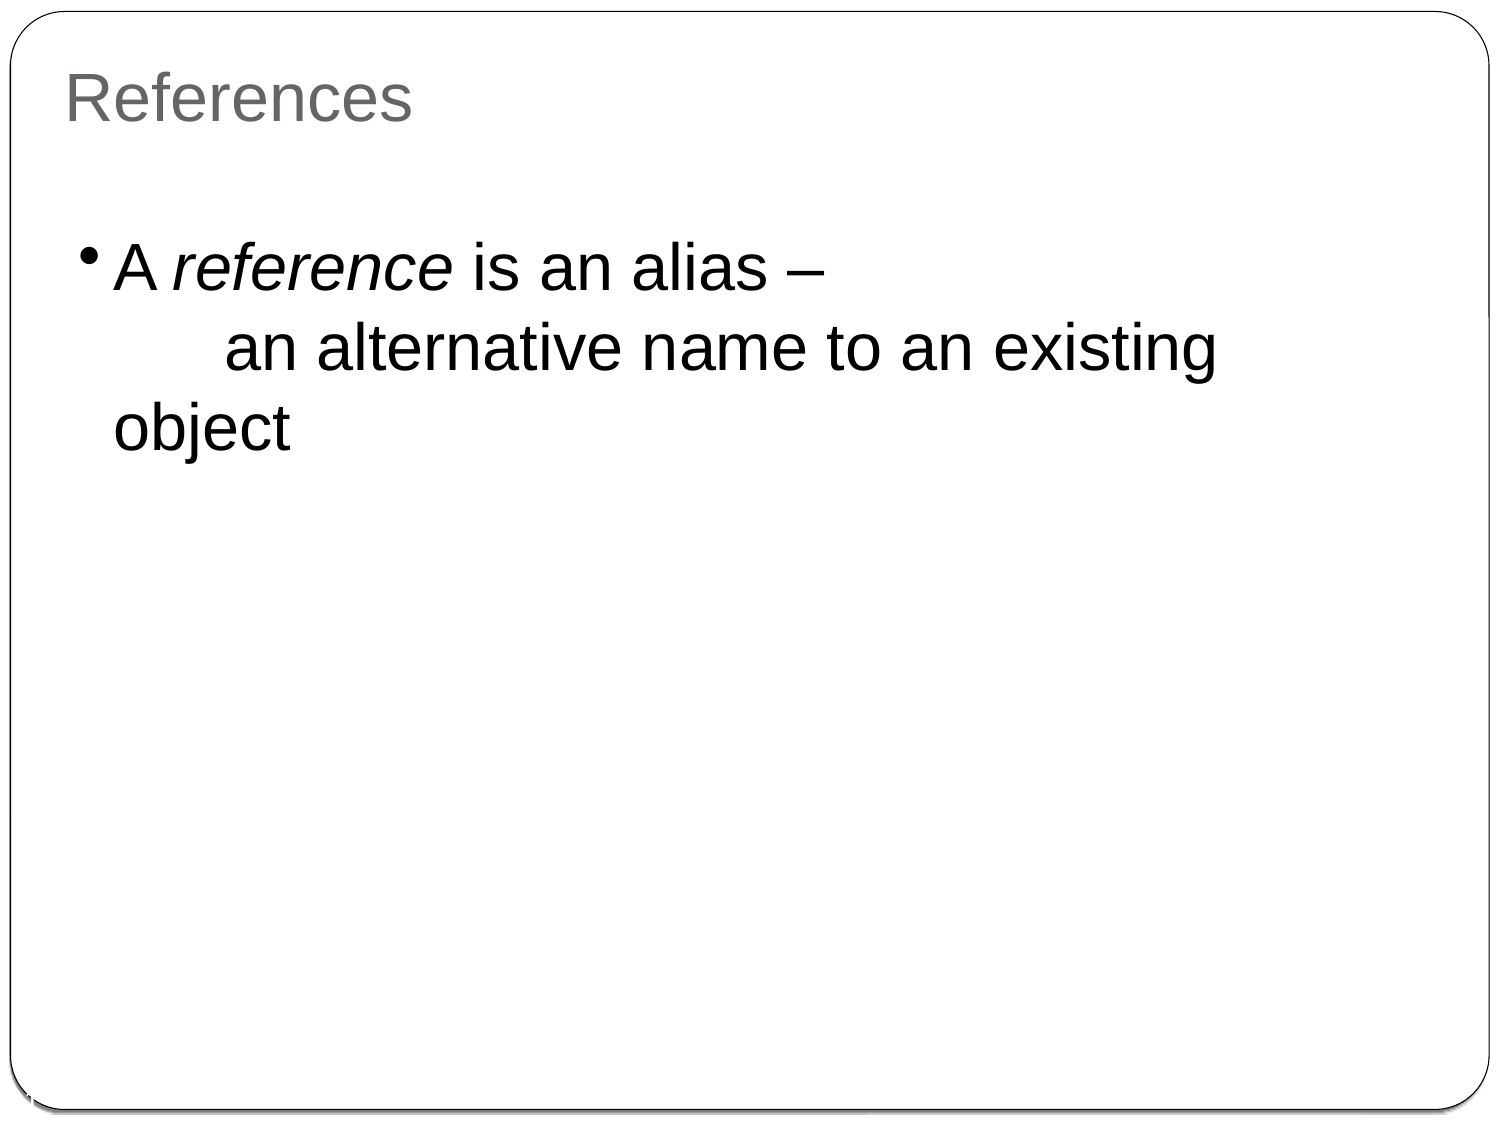

# References
A reference is an alias –
 an alternative name to an existing object